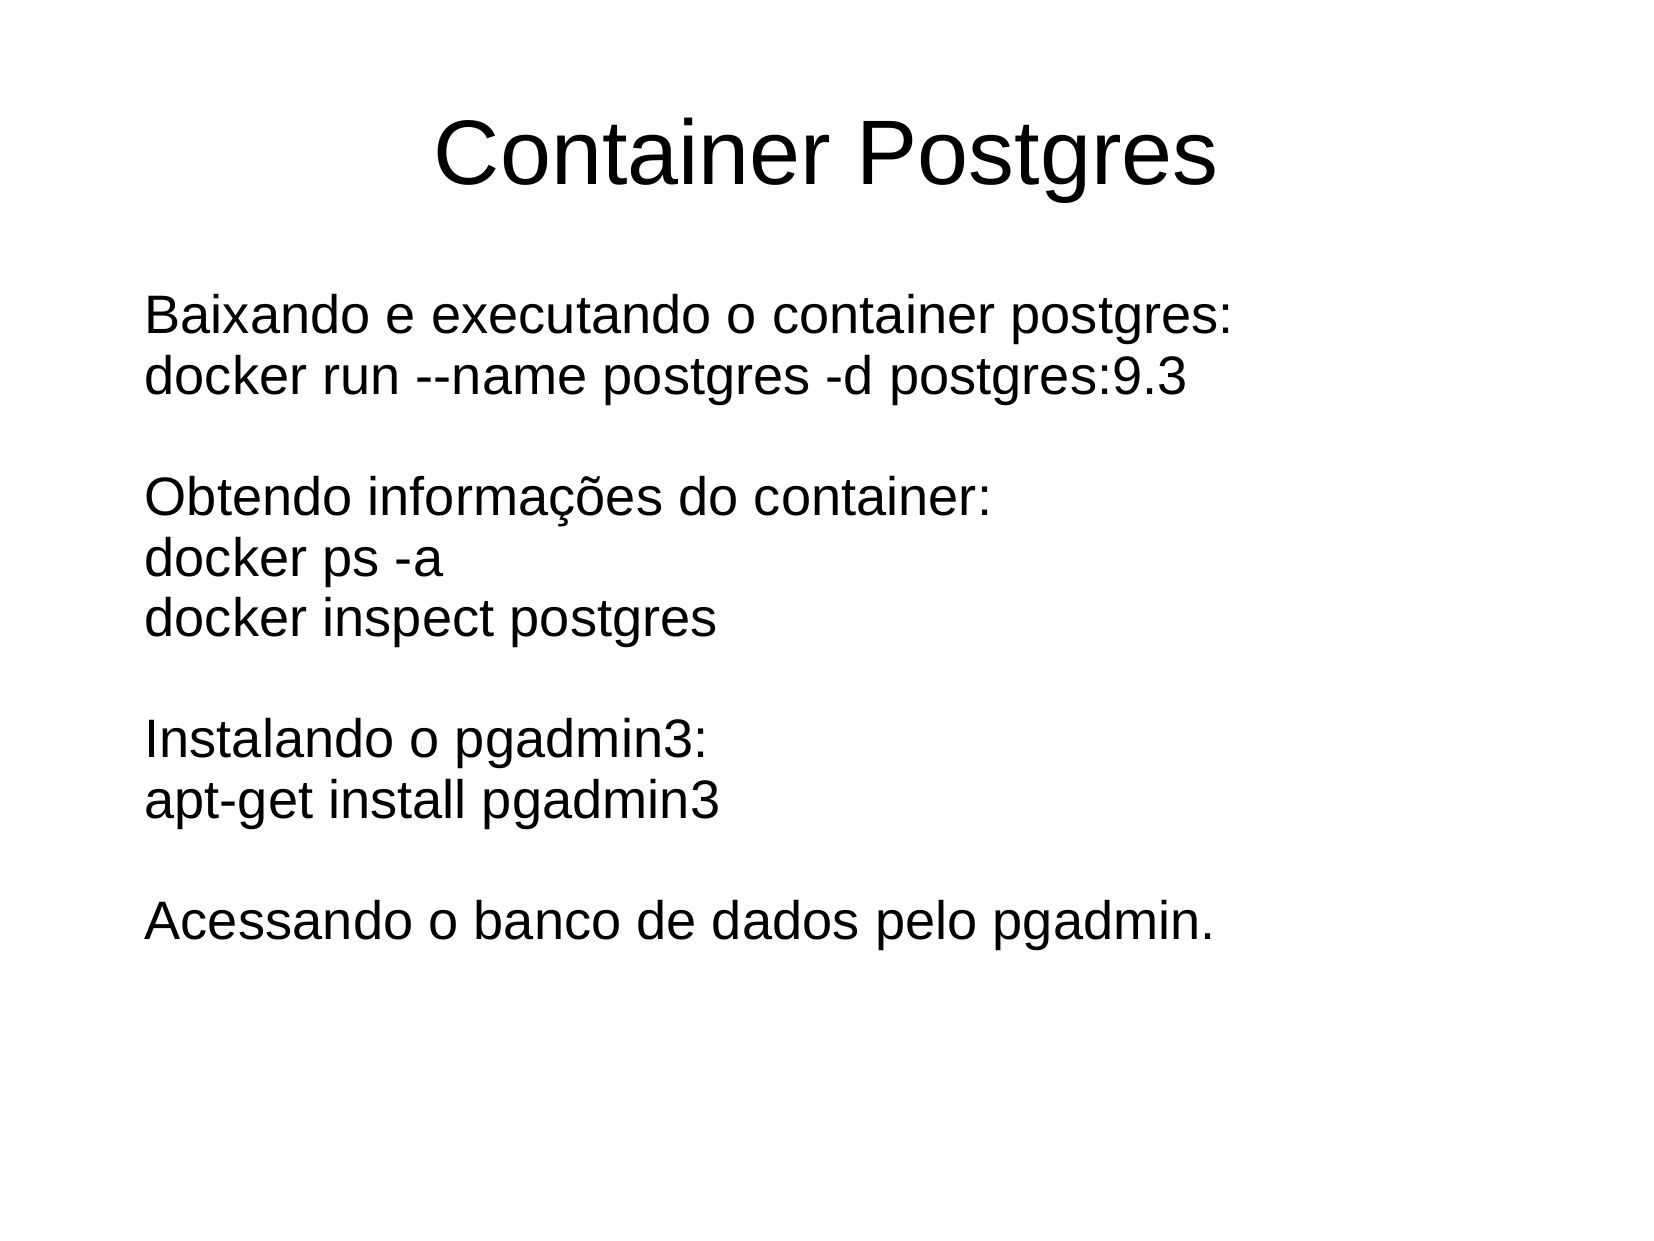

# Container Postgres
Baixando e executando o container postgres:
docker run --name postgres -d postgres:9.3
Obtendo informações do container:
docker ps -a
docker inspect postgres
Instalando o pgadmin3:
apt-get install pgadmin3
Acessando o banco de dados pelo pgadmin.